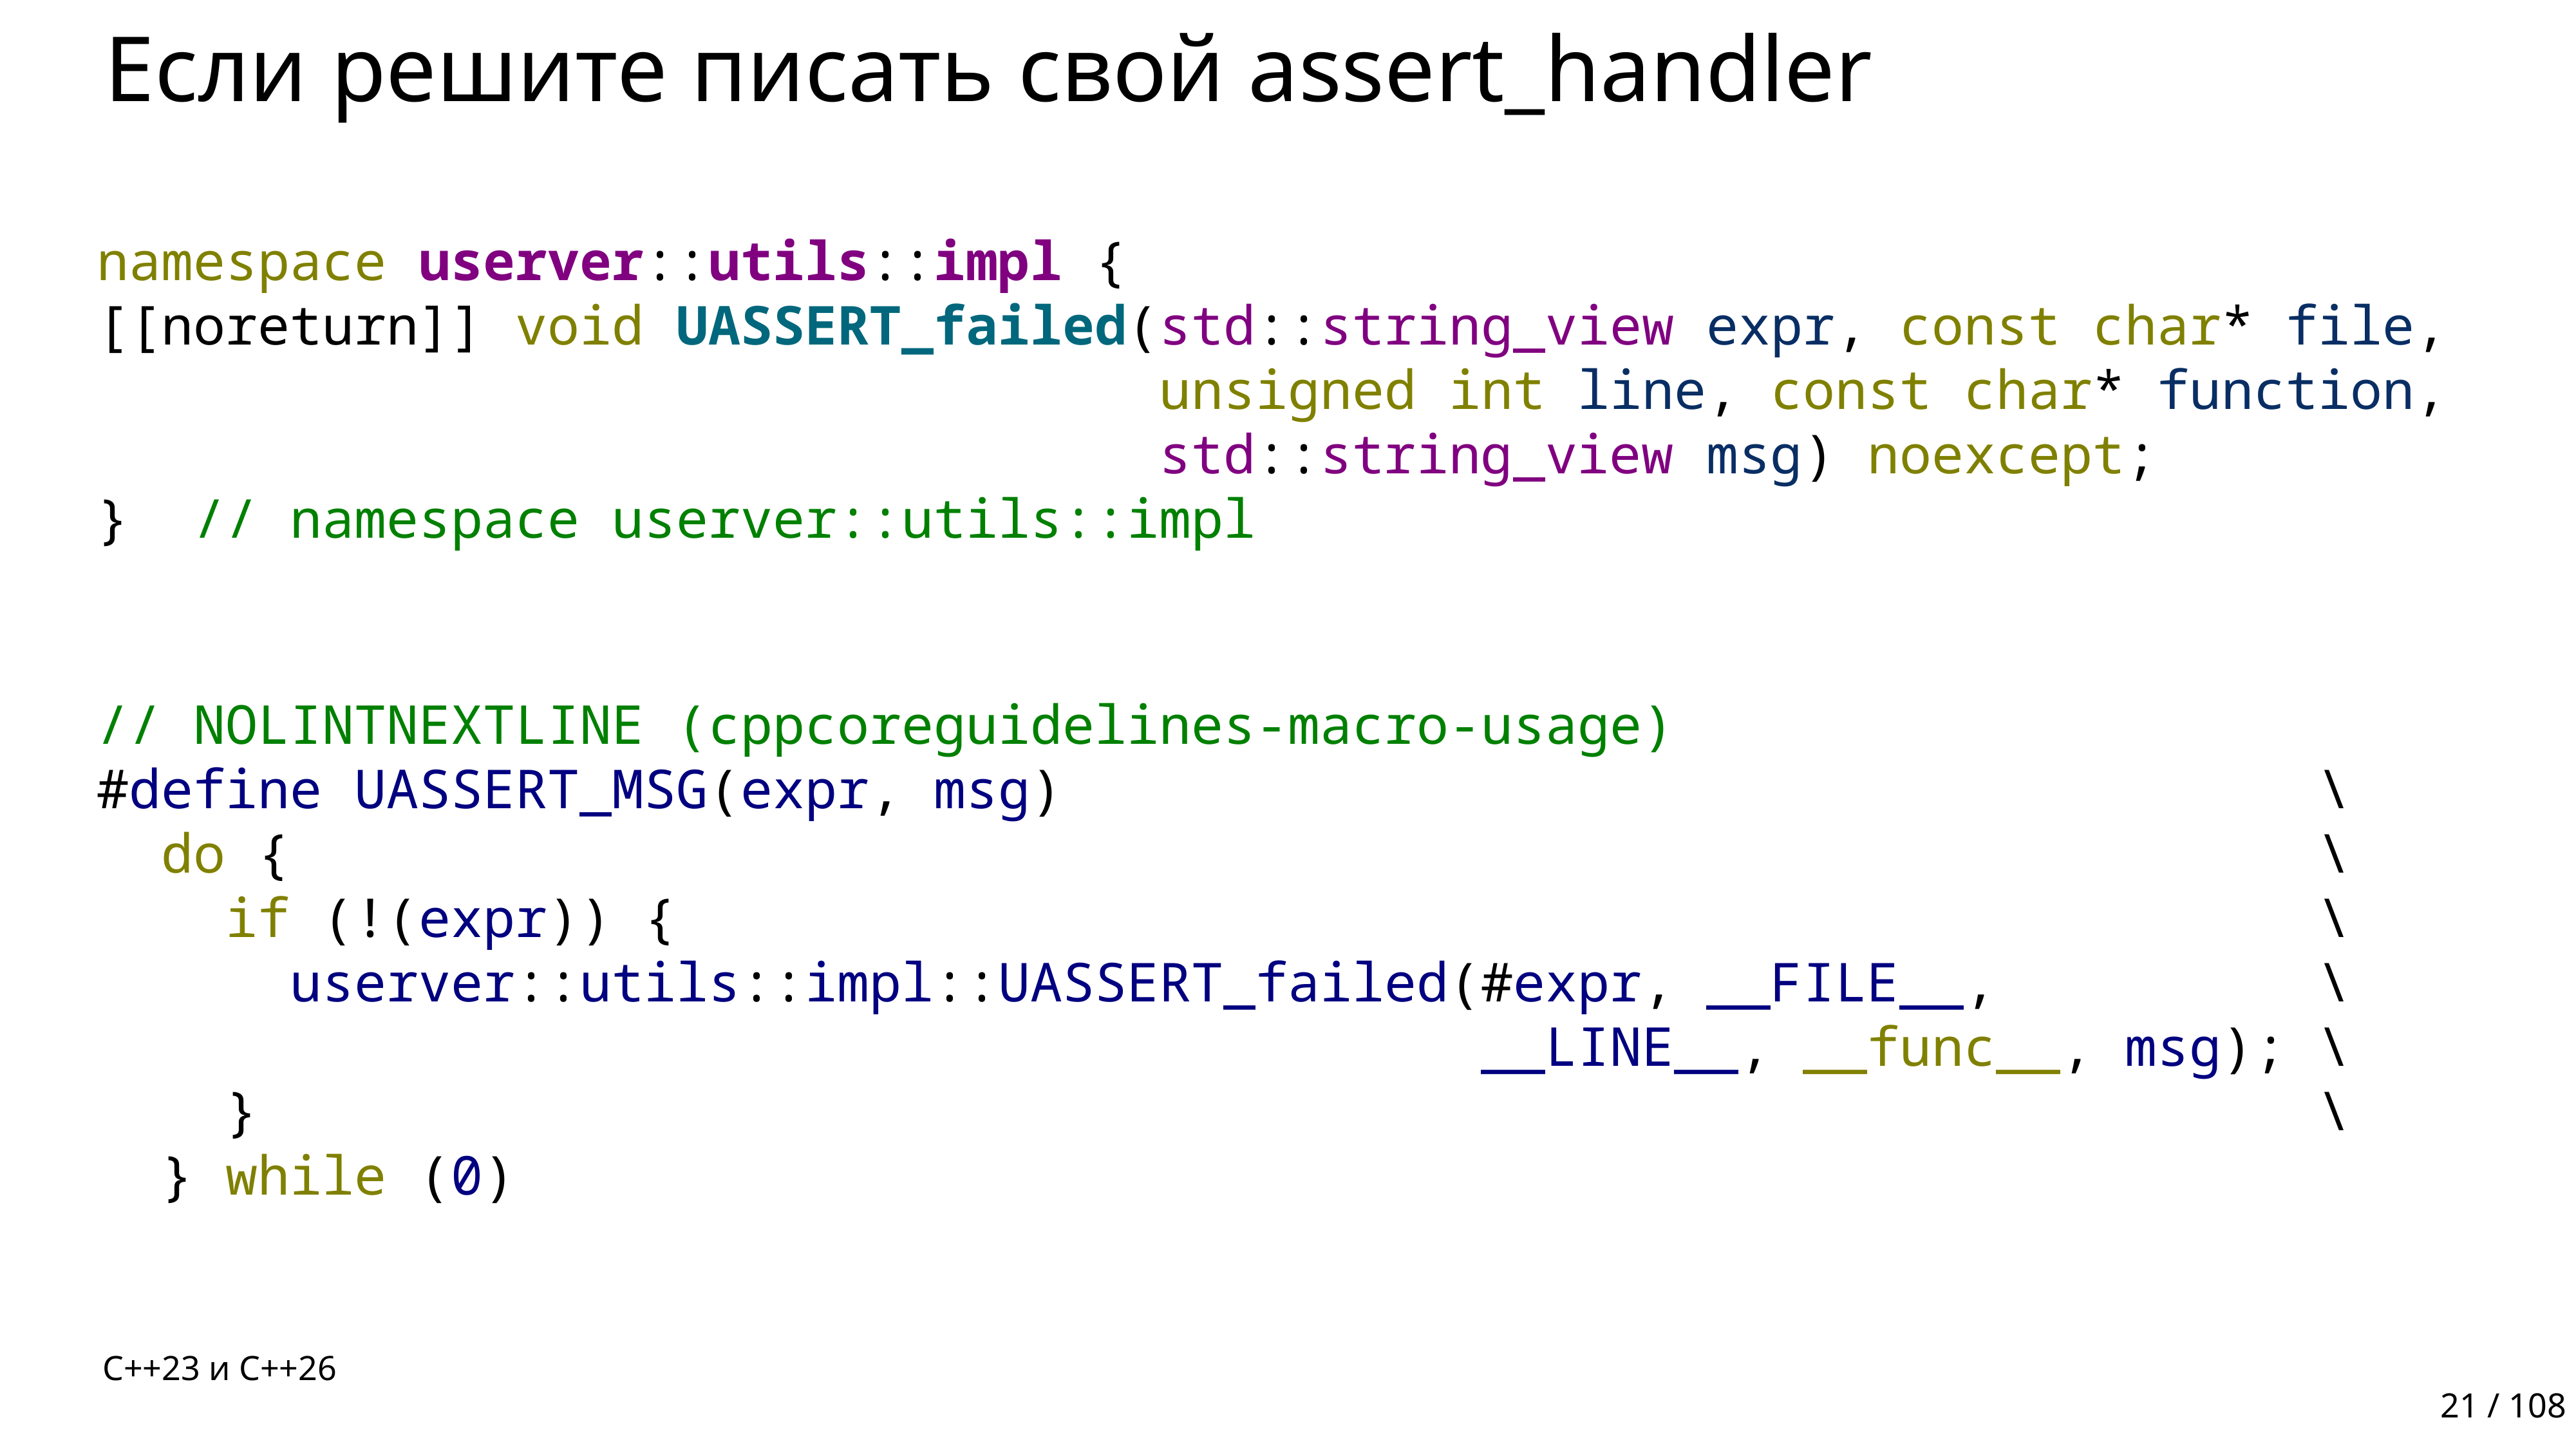

# Если решите писать свой assert_handler
namespace userver::utils::impl {
[[noreturn]] void UASSERT_failed(std::string_view expr, const char* file,
 unsigned int line, const char* function,
 std::string_view msg) noexcept;
} // namespace userver::utils::impl
// NOLINTNEXTLINE (cppcoreguidelines-macro-usage)
#define UASSERT_MSG(expr, msg) \
 do { \
 if (!(expr)) { \
 userver::utils::impl::UASSERT_failed(#expr, __FILE__, \
 __LINE__, __func__, msg); \
 } \
 } while (0)
C++23 и C++26